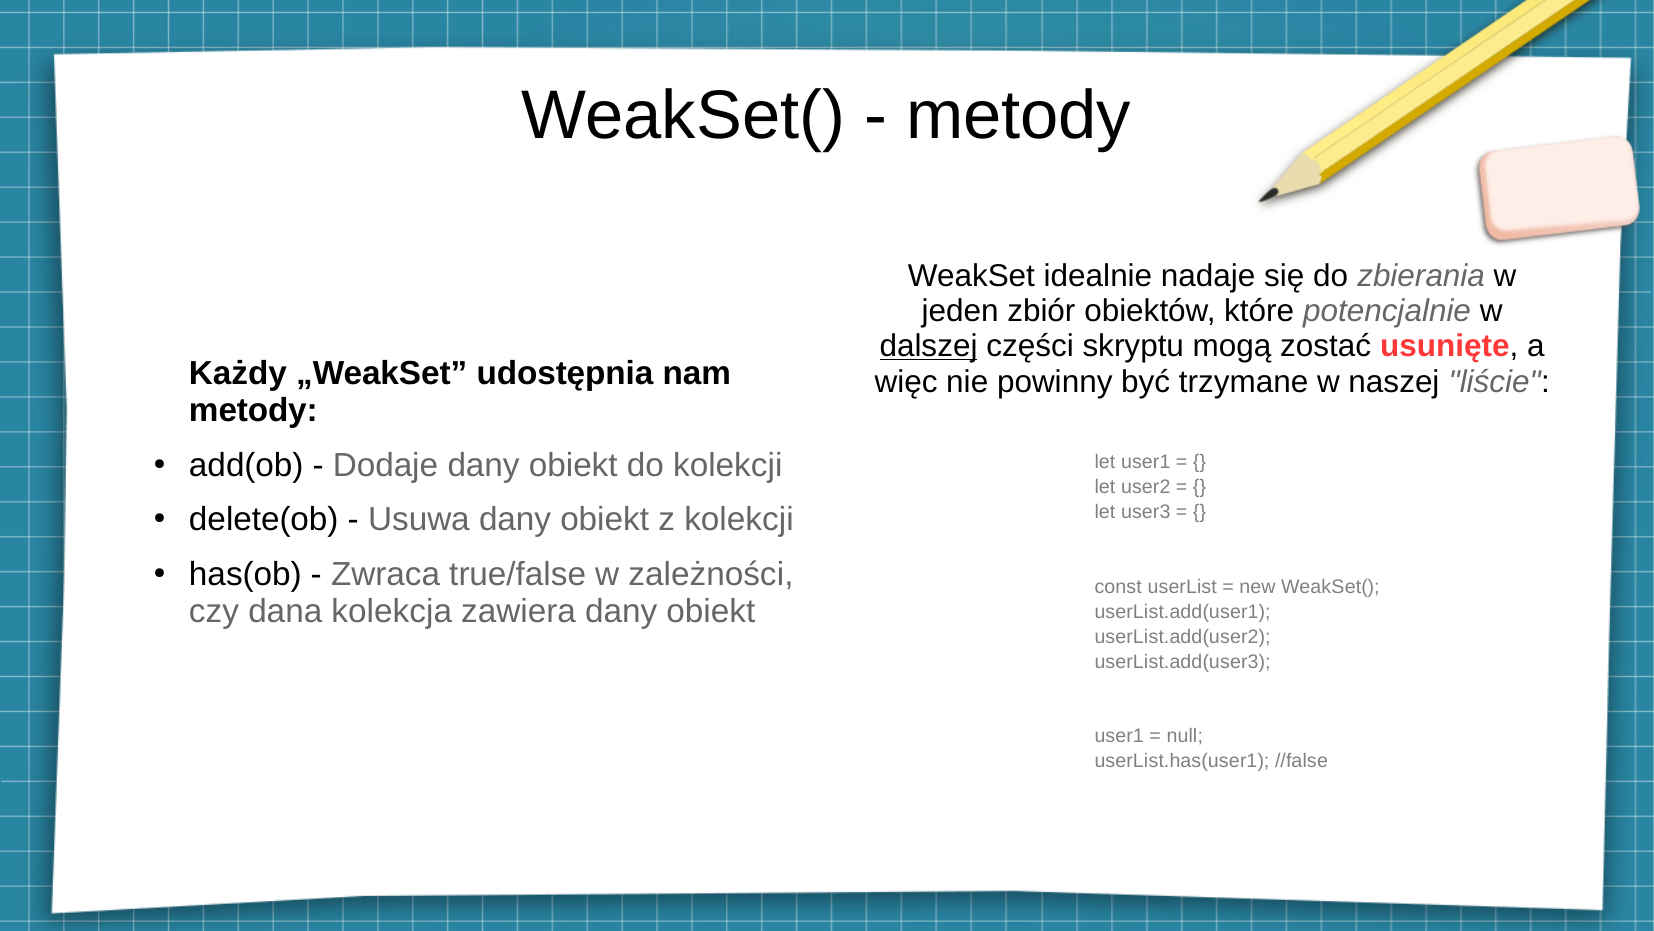

# WeakSet() - metody
WeakSet idealnie nadaje się do zbierania w jeden zbiór obiektów, które potencjalnie w dalszej części skryptu mogą zostać usunięte, a więc nie powinny być trzymane w naszej "liście":
let user1 = {}
let user2 = {}
let user3 = {}
const userList = new WeakSet();
userList.add(user1);
userList.add(user2);
userList.add(user3);
user1 = null;
userList.has(user1); //false
Każdy „WeakSet” udostępnia nam metody:
add(ob) - Dodaje dany obiekt do kolekcji
delete(ob) - Usuwa dany obiekt z kolekcji
has(ob) - Zwraca true/false w zależności, czy dana kolekcja zawiera dany obiekt